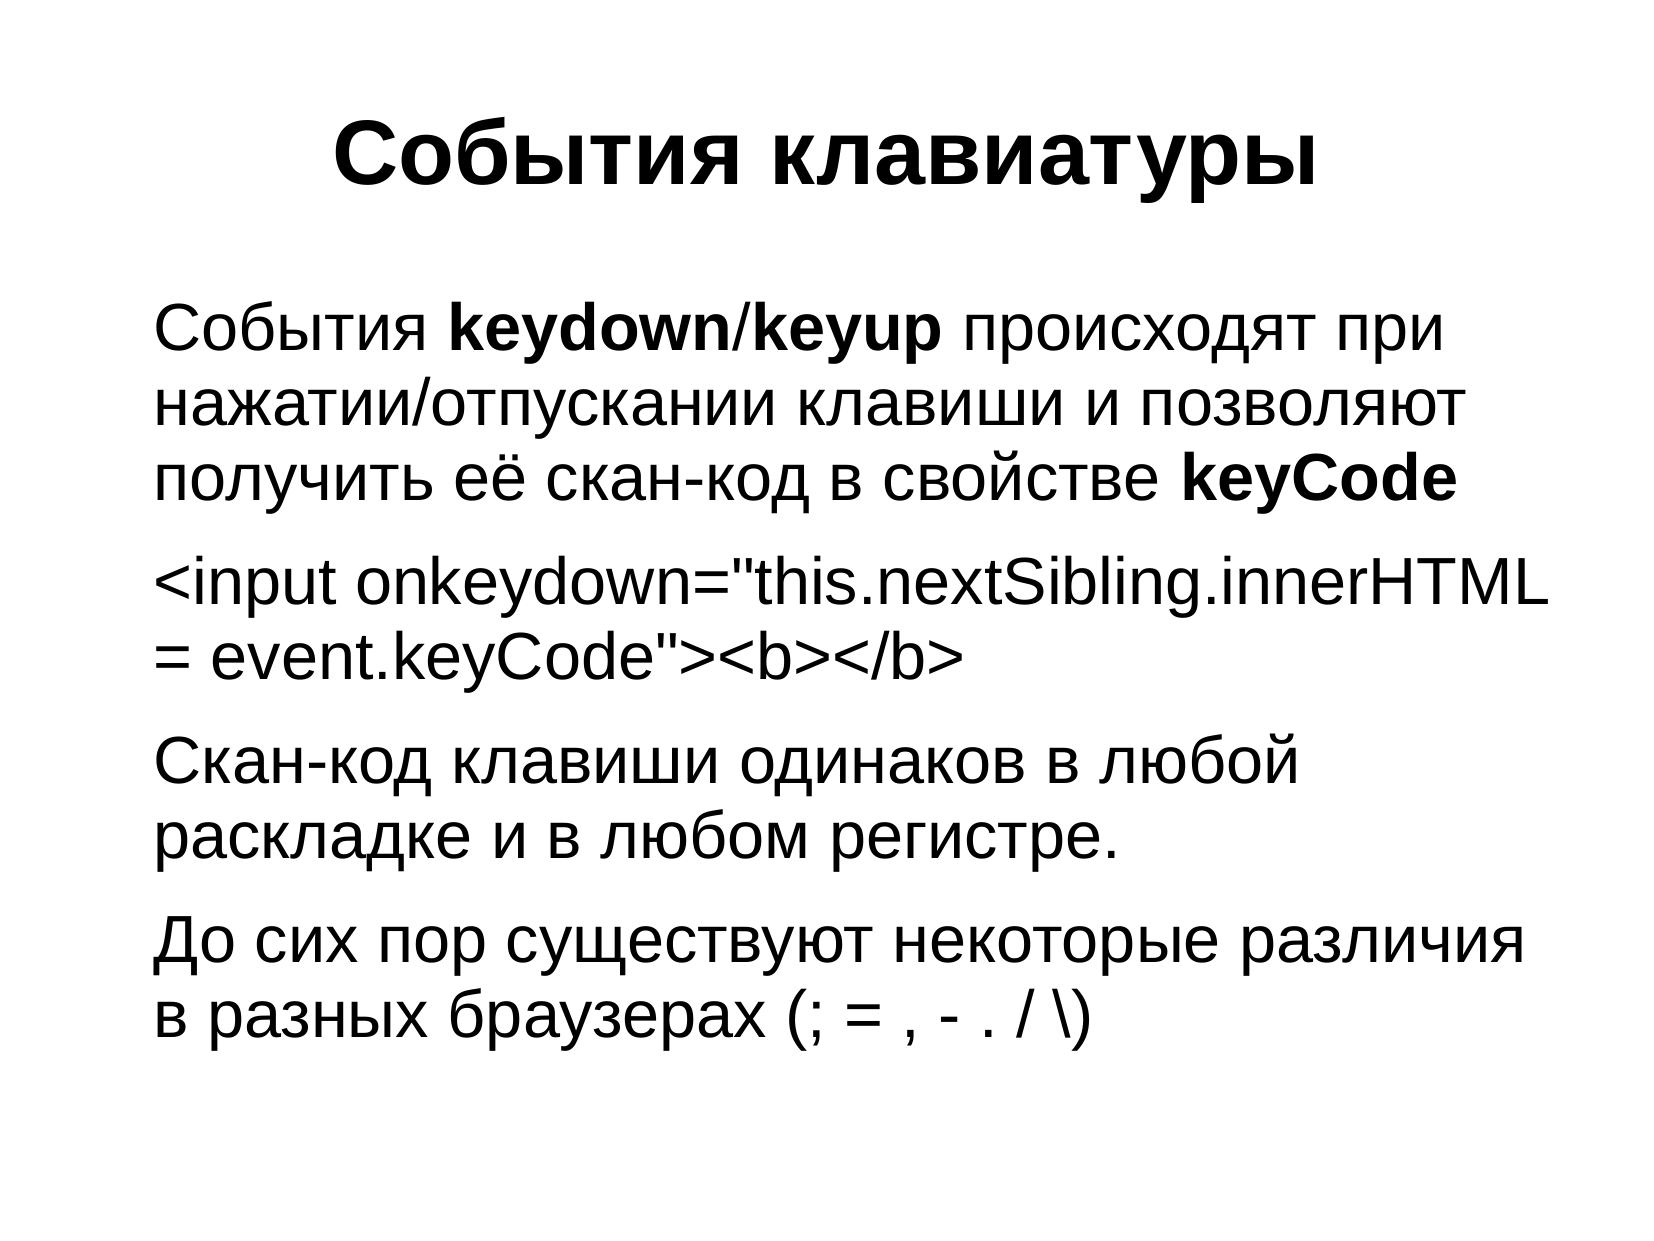

# События клавиатуры
События keydown/keyup происходят при нажатии/отпускании клавиши и позволяют получить её скан-код в свойстве keyCode
<input onkeydown="this.nextSibling.innerHTML = event.keyCode"><b></b>
Скан-код клавиши одинаков в любой раскладке и в любом регистре.
До сих пор существуют некоторые различия в разных браузерах (; = , - . / \)